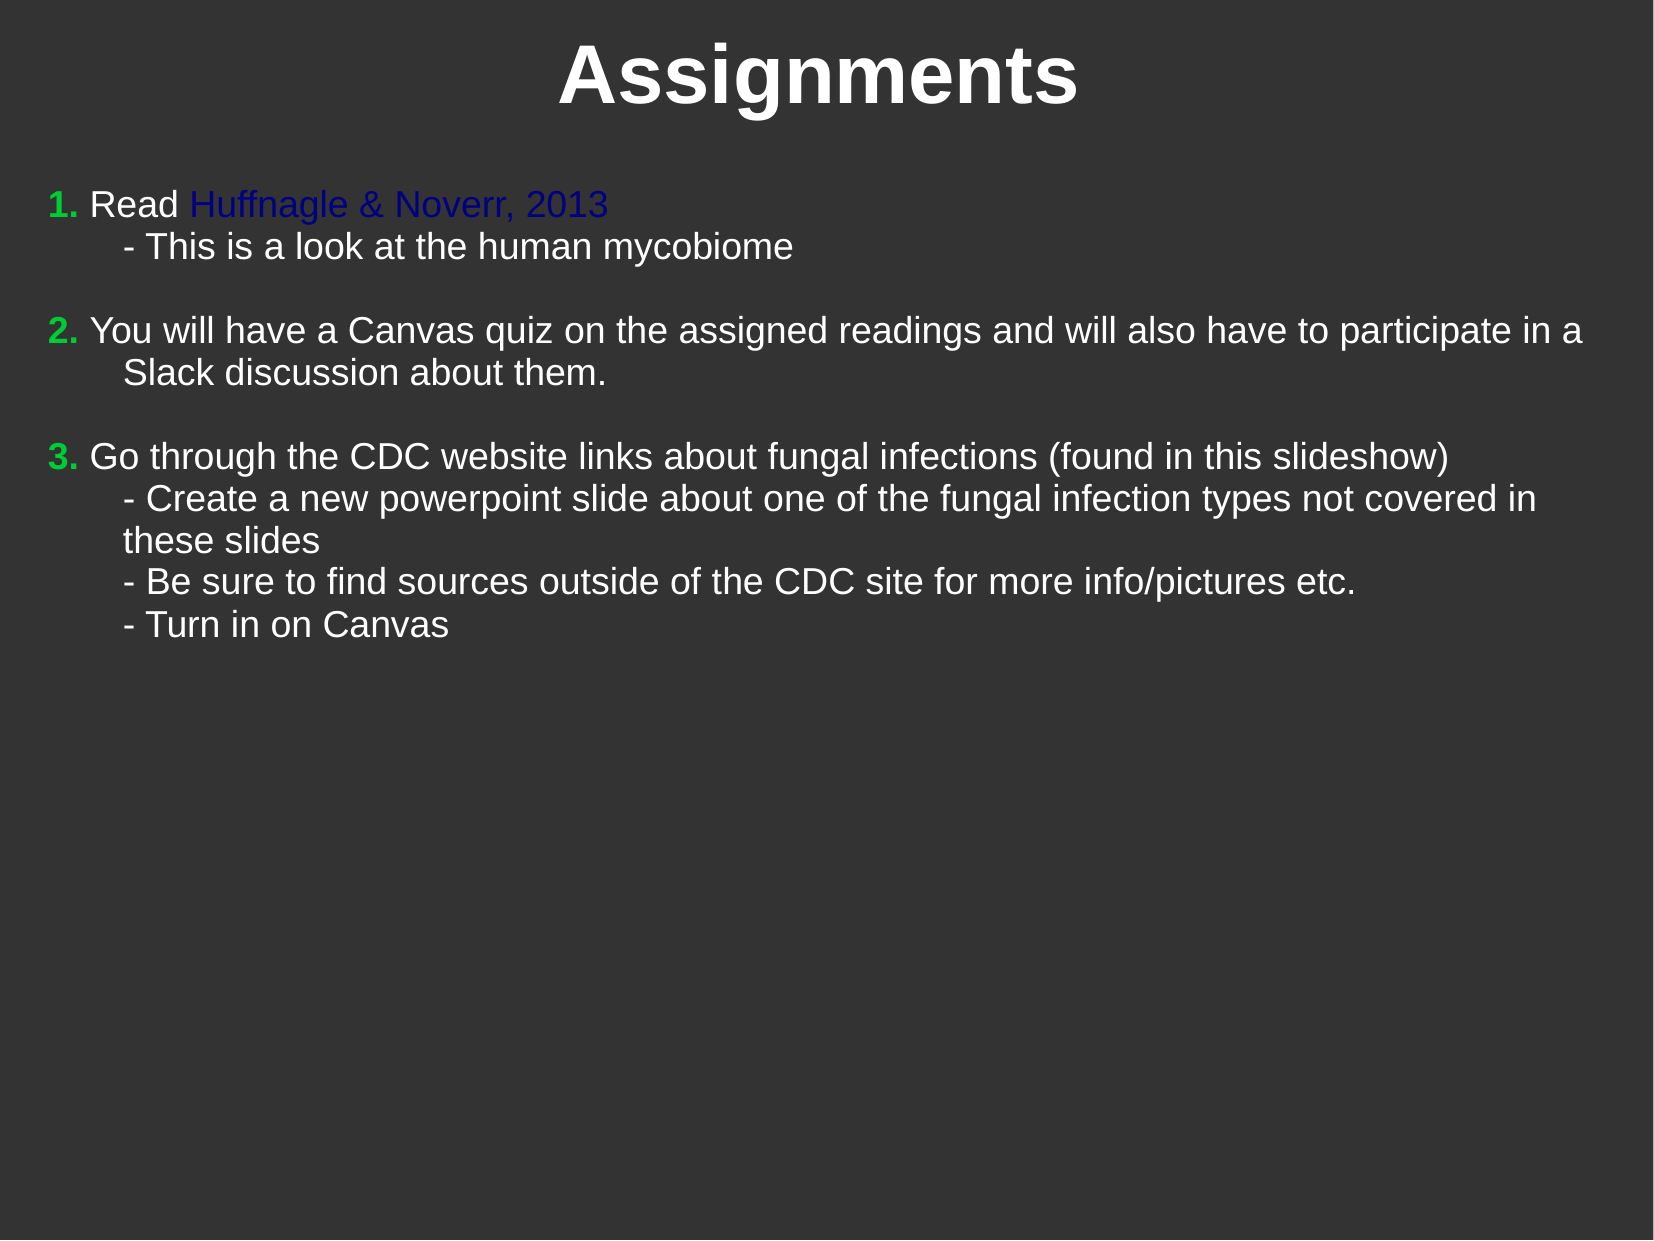

Assignments
1. Read Huffnagle & Noverr, 2013
	- This is a look at the human mycobiome
2. You will have a Canvas quiz on the assigned readings and will also have to participate in a 	Slack discussion about them.
3. Go through the CDC website links about fungal infections (found in this slideshow)
	- Create a new powerpoint slide about one of the fungal infection types not covered in 	these slides
	- Be sure to find sources outside of the CDC site for more info/pictures etc.
	- Turn in on Canvas